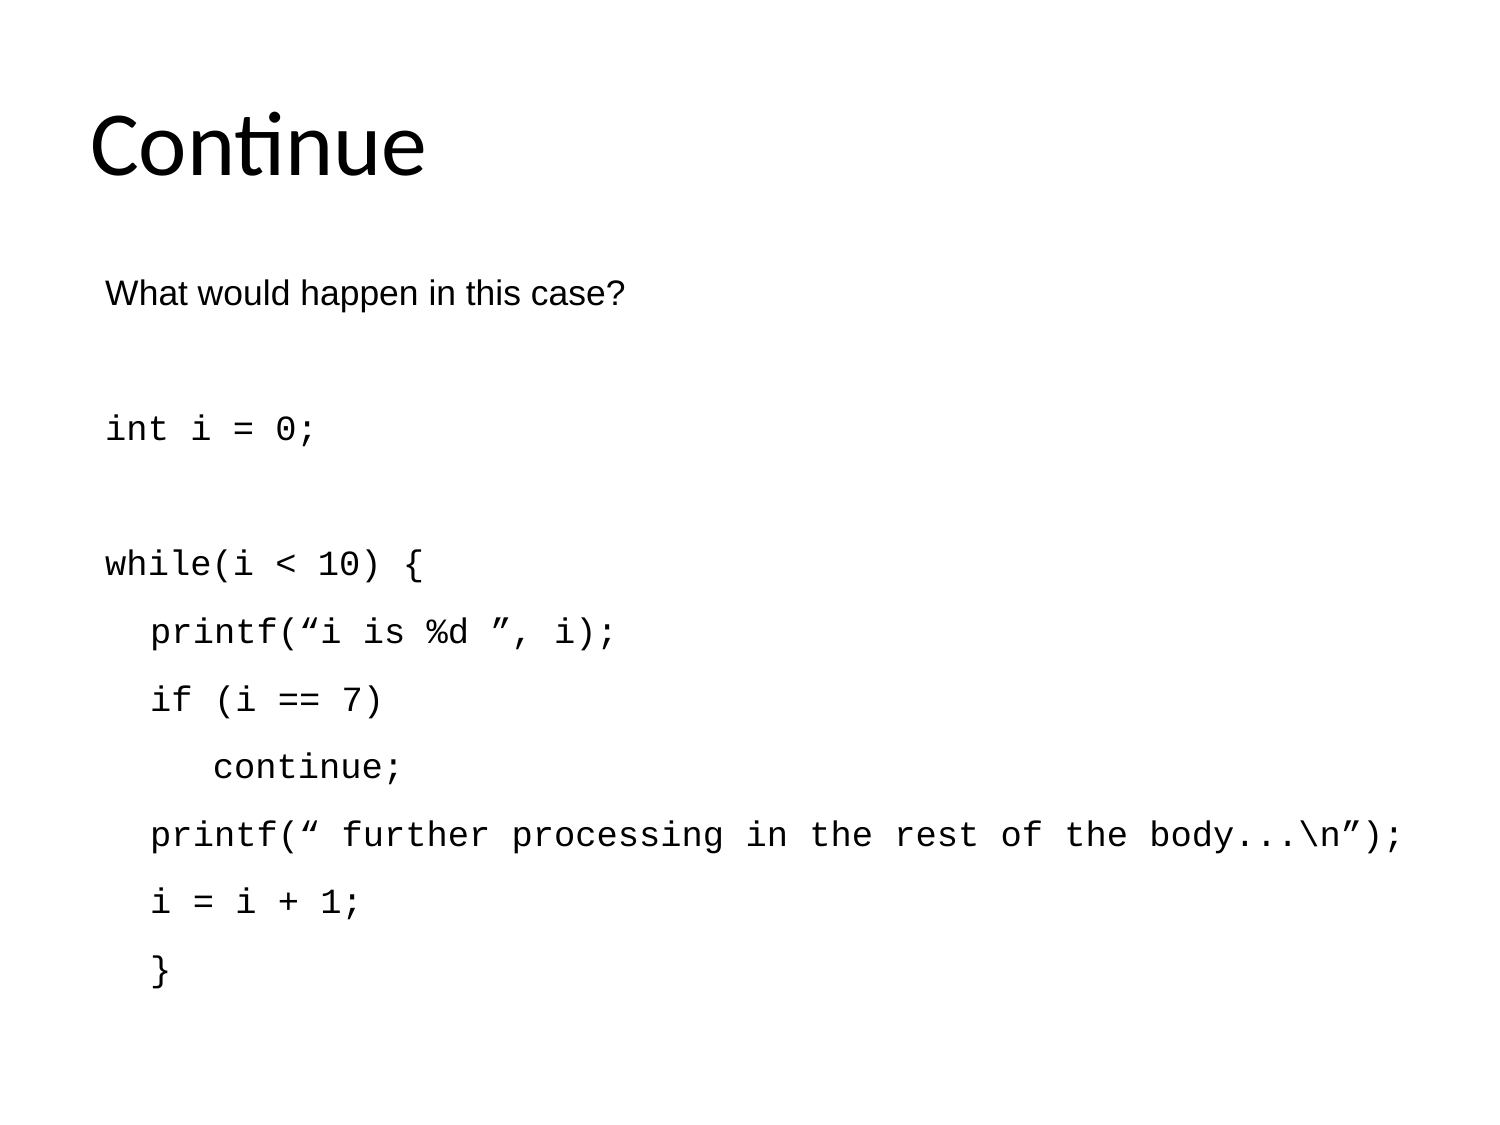

# Continue
What would happen in this case?
int i = 0;
while(i < 10) {
	printf(“i is %d ”, i);
	if (i == 7)
		continue;
	printf(“ further processing in the rest of the body...\n”);
	i = i + 1;
	}